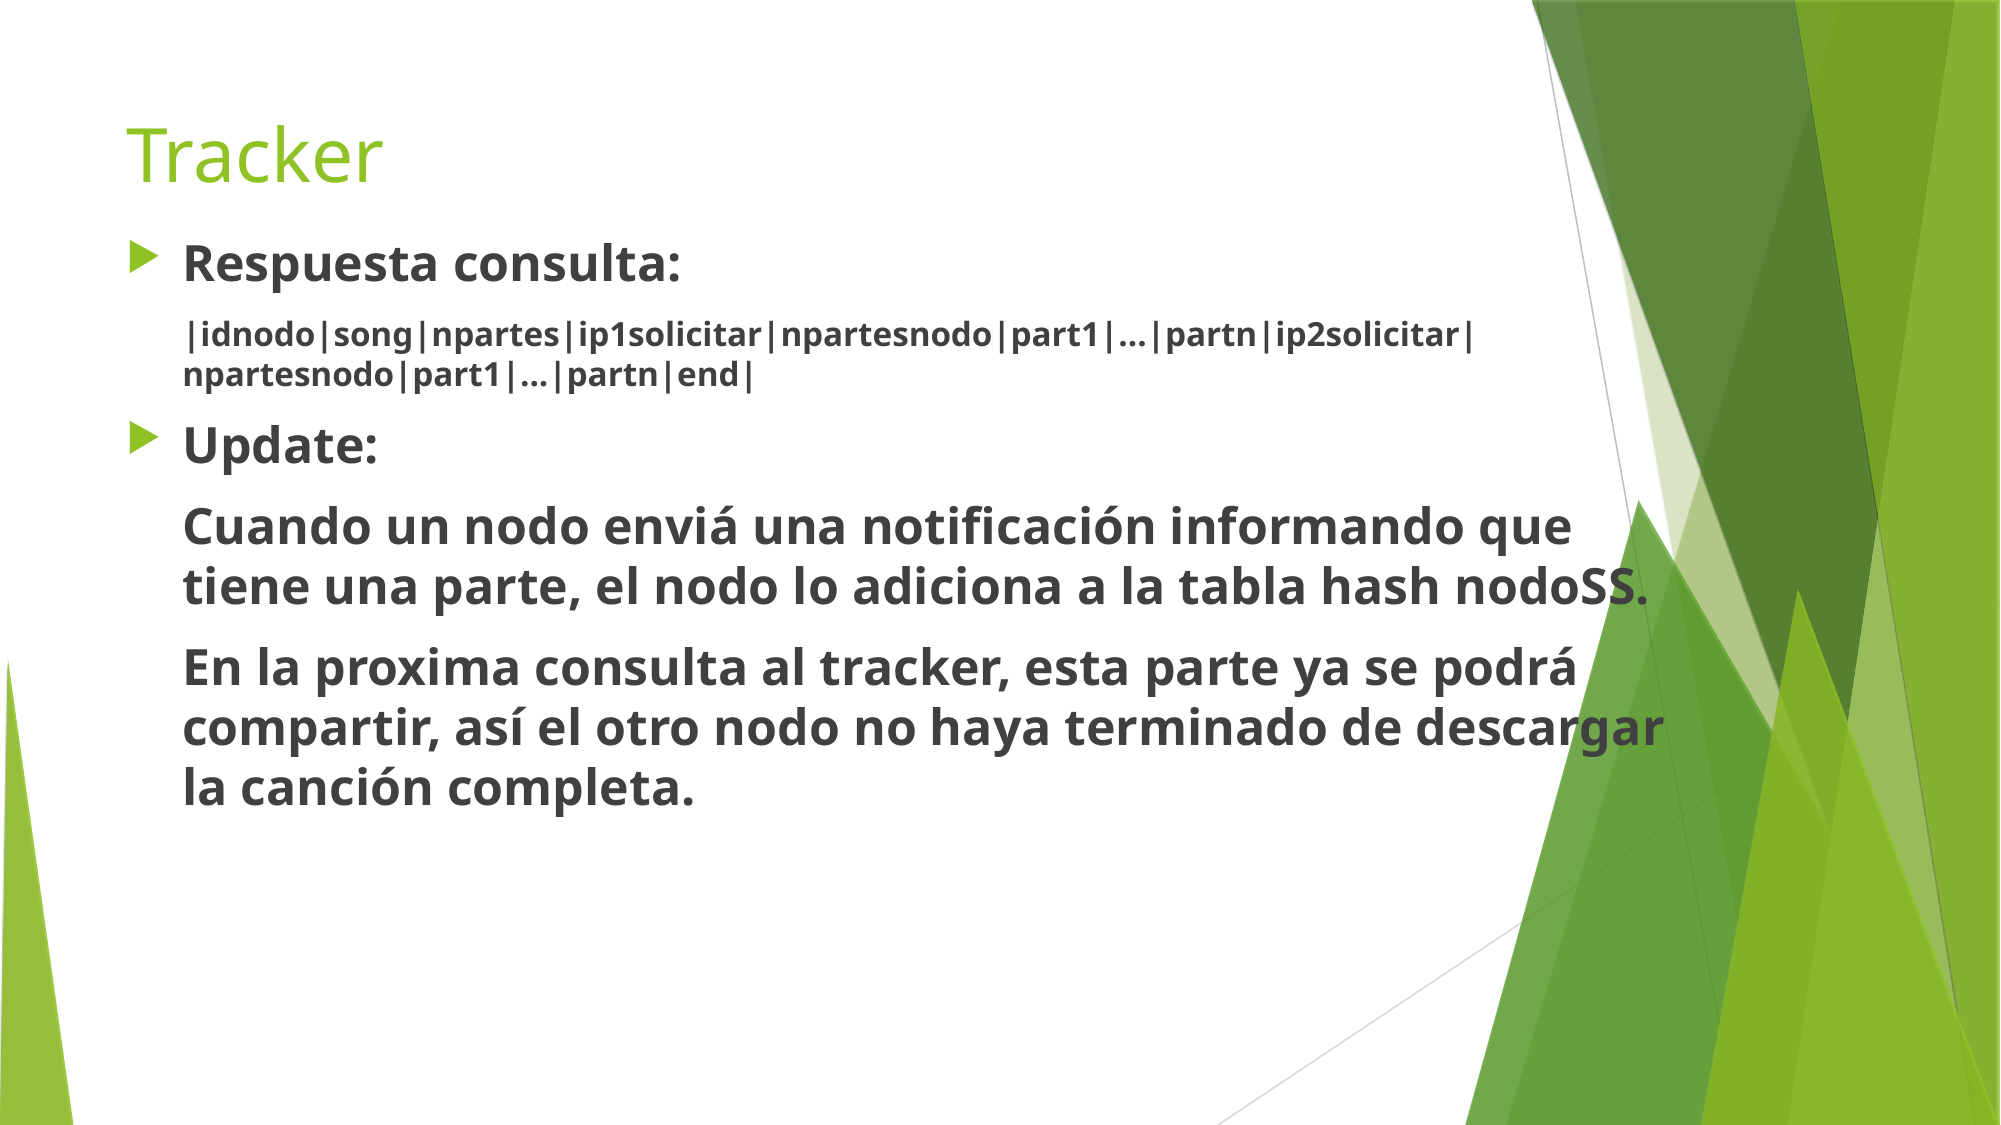

# Tracker
Respuesta consulta:
|idnodo|song|npartes|ip1solicitar|npartesnodo|part1|...|partn|ip2solicitar|npartesnodo|part1|...|partn|end|
Update:
Cuando un nodo enviá una notificación informando que tiene una parte, el nodo lo adiciona a la tabla hash nodoSS.
En la proxima consulta al tracker, esta parte ya se podrá compartir, así el otro nodo no haya terminado de descargar la canción completa.